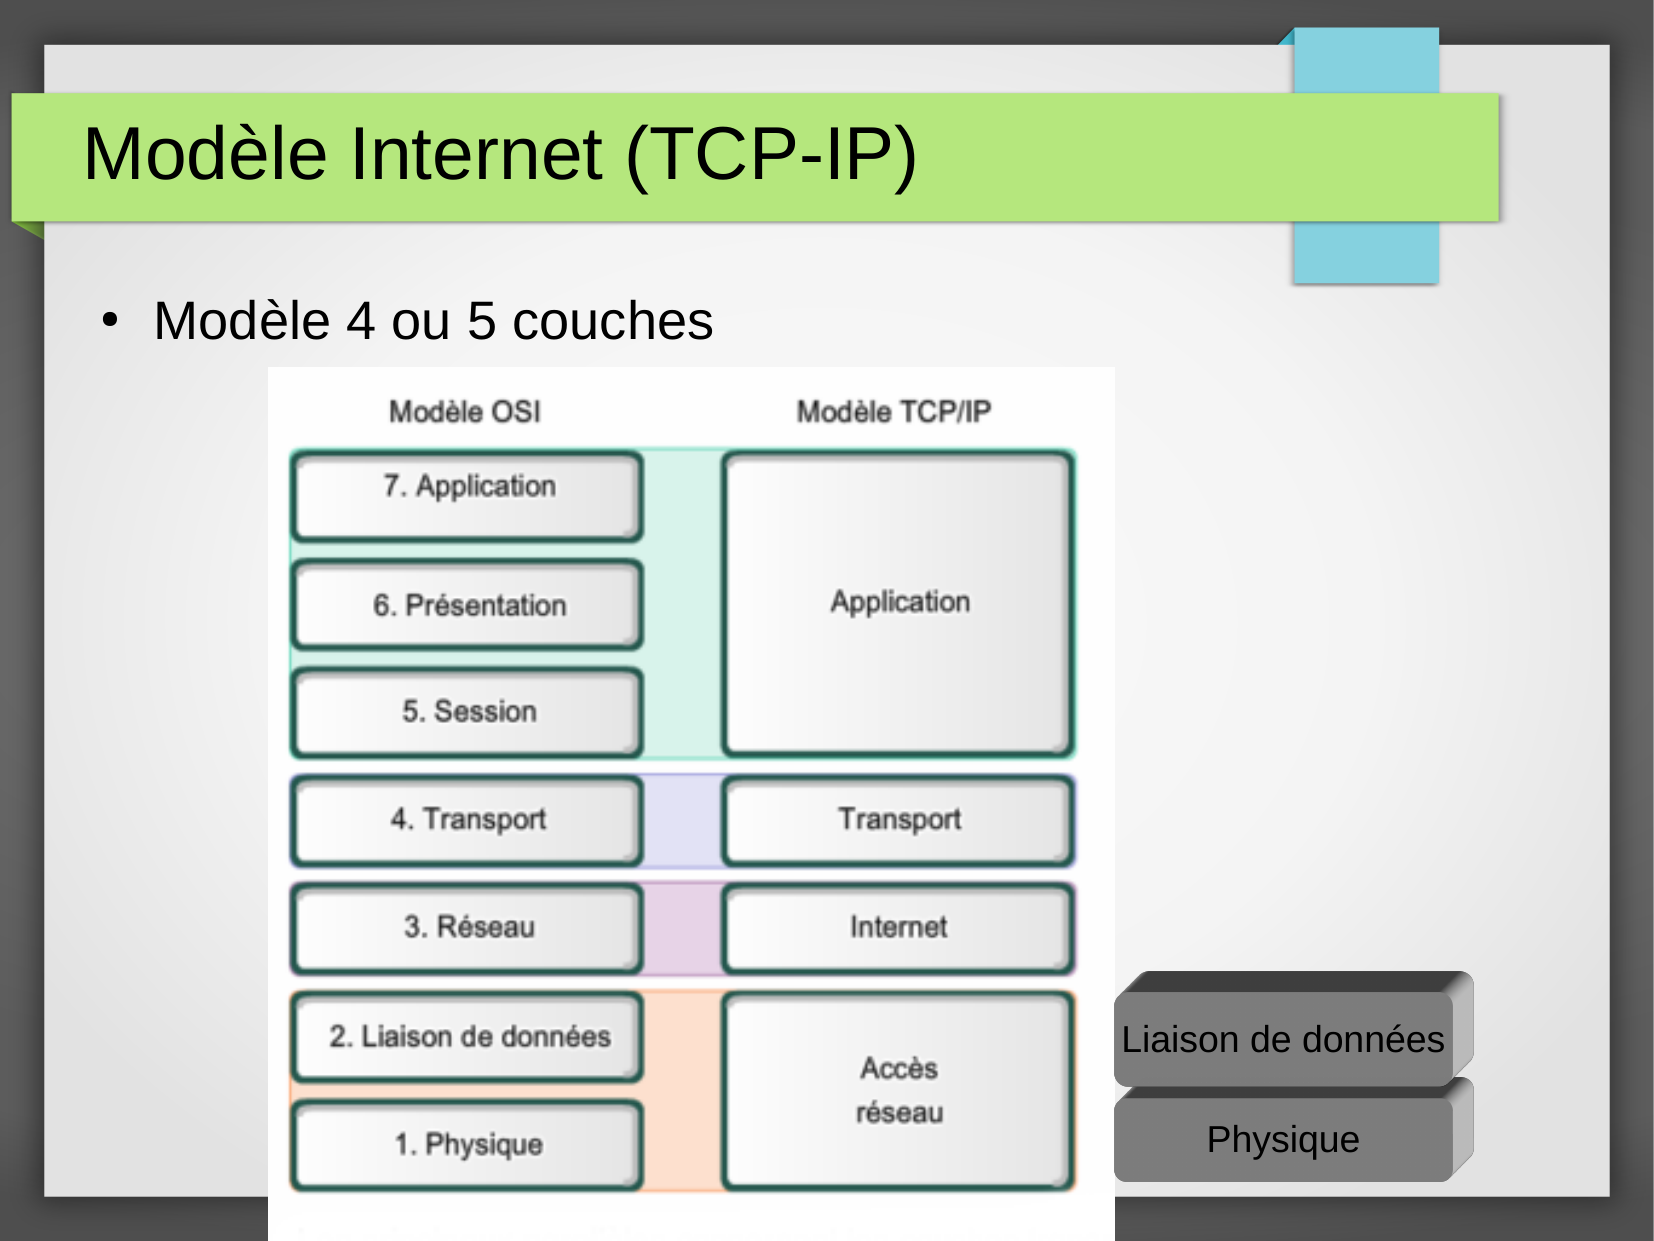

# Modèle Internet (TCP-IP)
Modèle 4 ou 5 couches
Liaison de données
Physique